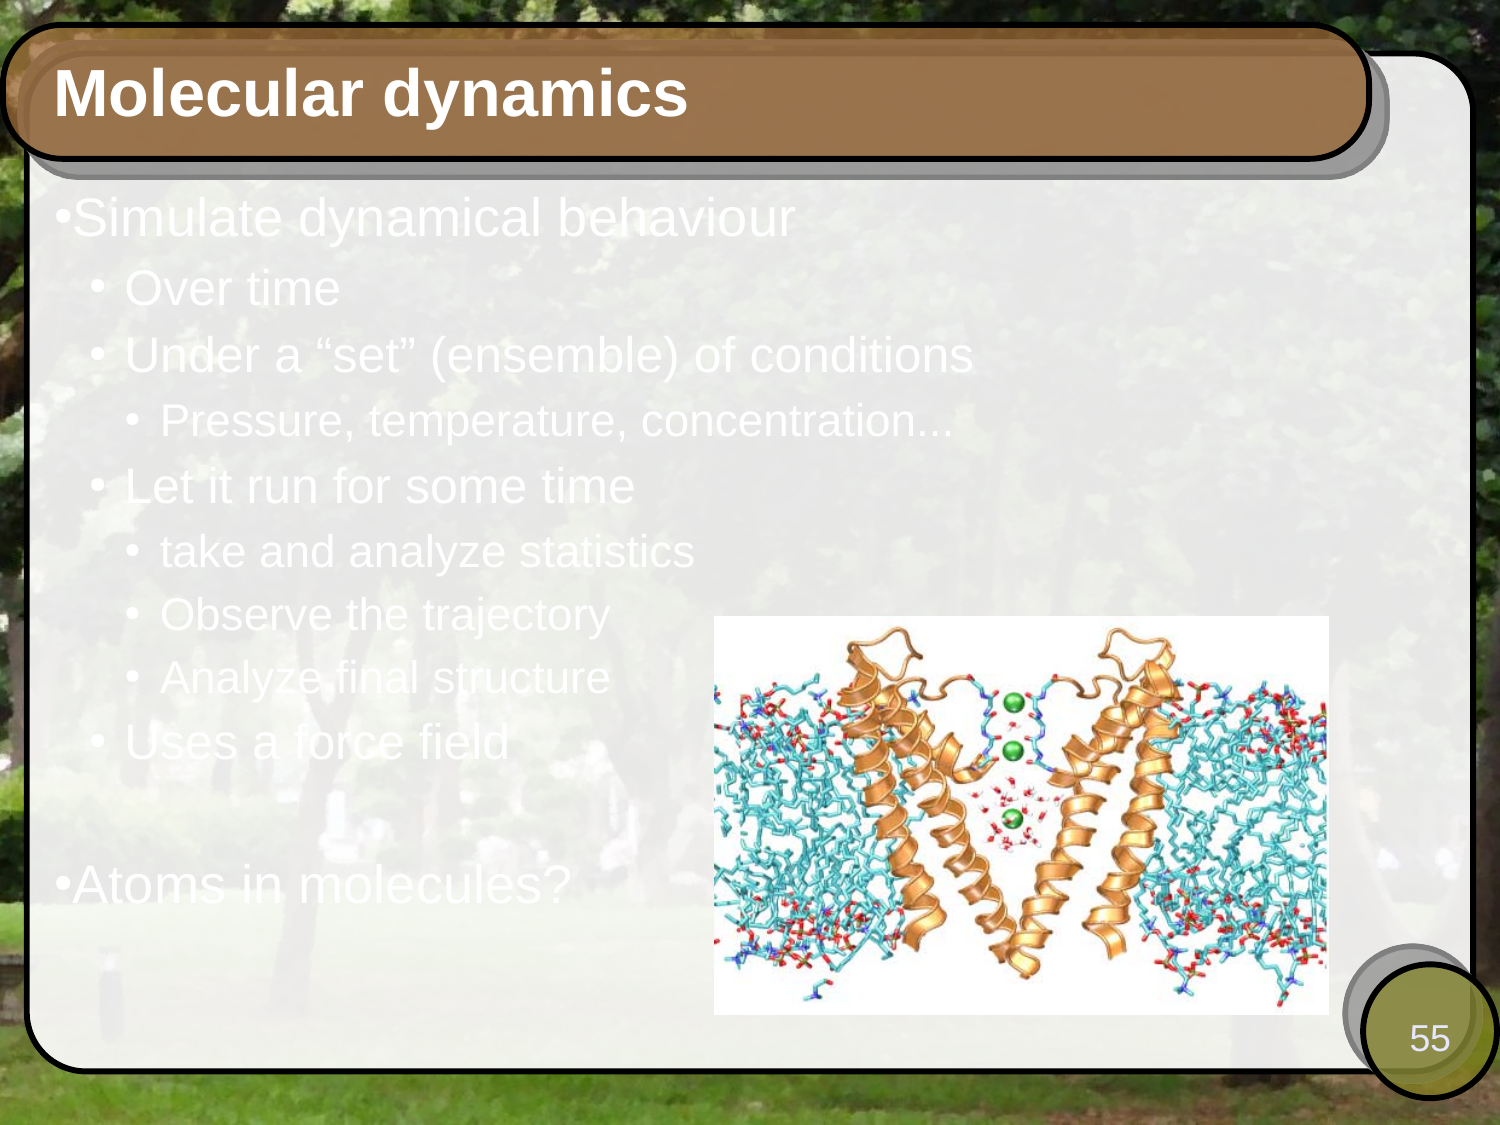

# Molecular dynamics
Simulate dynamical behaviour
Over time
Under a “set” (ensemble) of conditions
Pressure, temperature, concentration...
Let it run for some time
take and analyze statistics
Observe the trajectory
Analyze final structure
Uses a force field
Atoms in molecules?
55